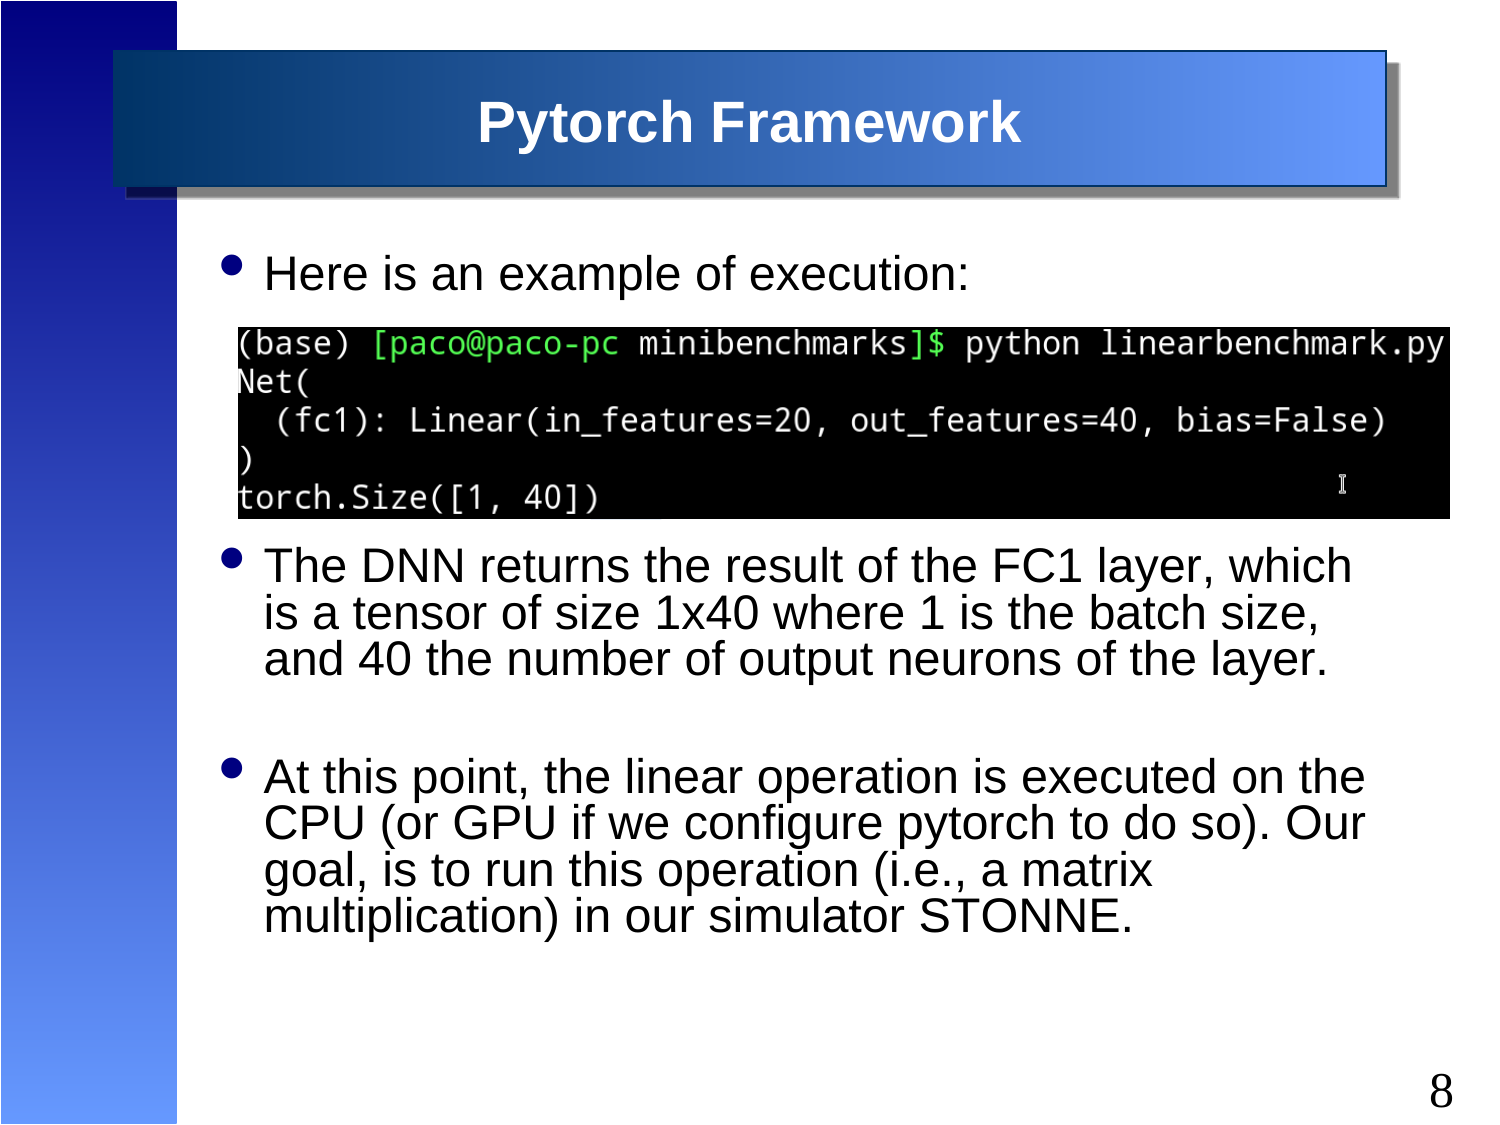

# Pytorch Framework
Here is an example of execution:
The DNN returns the result of the FC1 layer, which is a tensor of size 1x40 where 1 is the batch size, and 40 the number of output neurons of the layer.
At this point, the linear operation is executed on the CPU (or GPU if we configure pytorch to do so). Our goal, is to run this operation (i.e., a matrix multiplication) in our simulator STONNE.